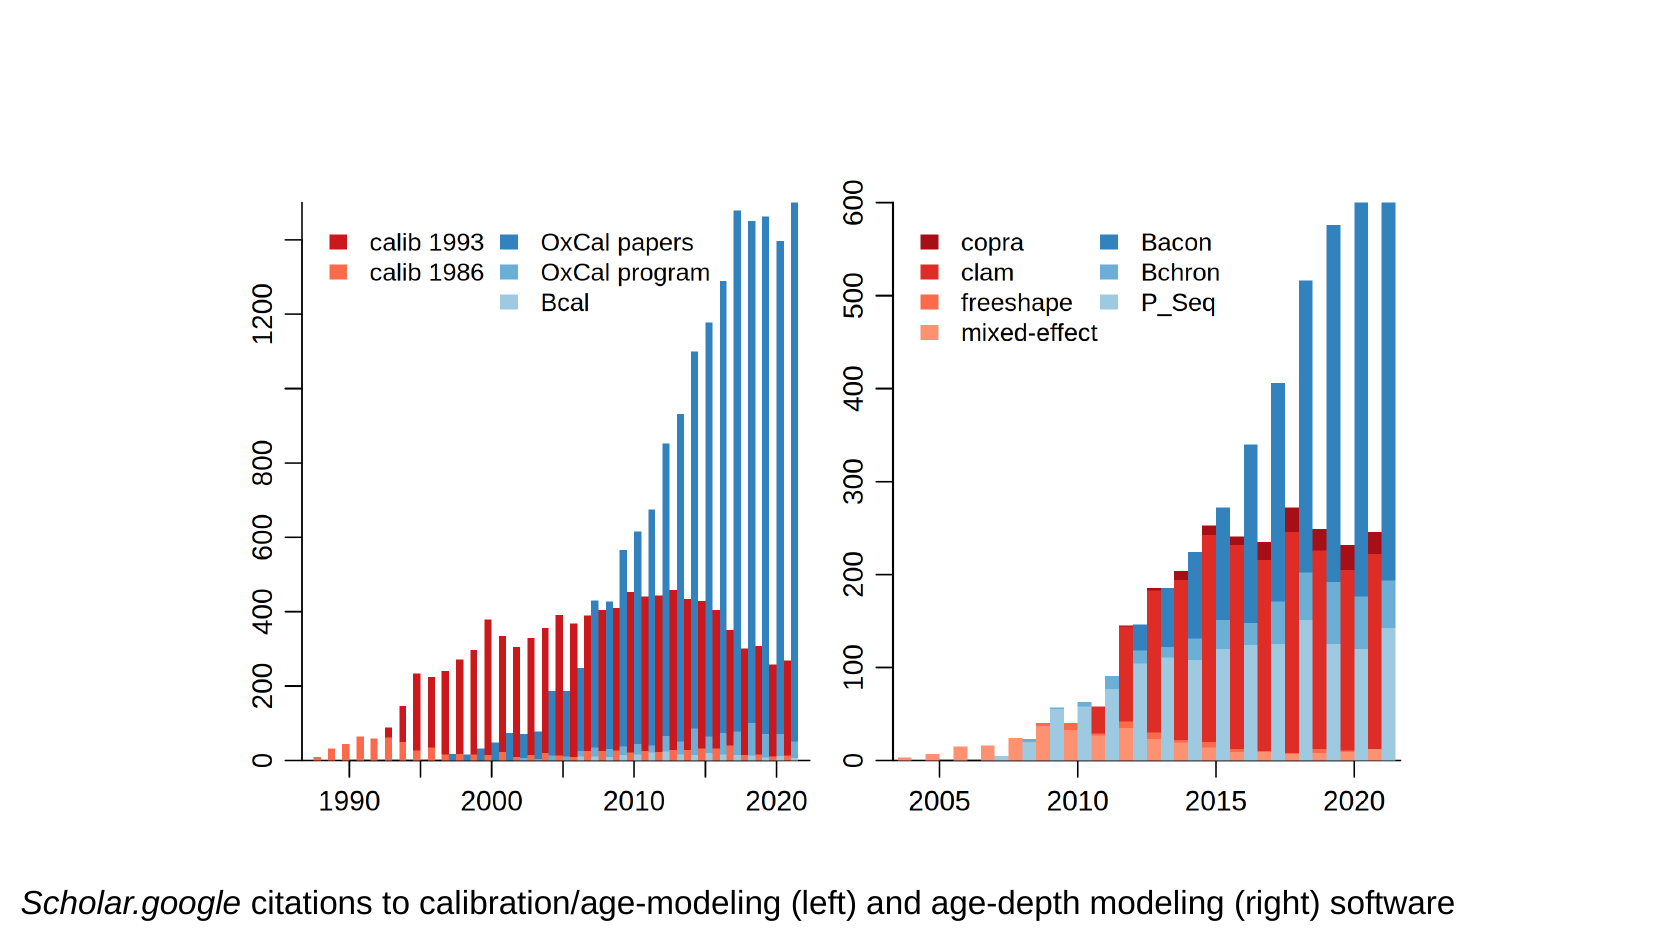

Scholar.google citations to calibration/age-modeling (left) and age-depth modeling (right) software